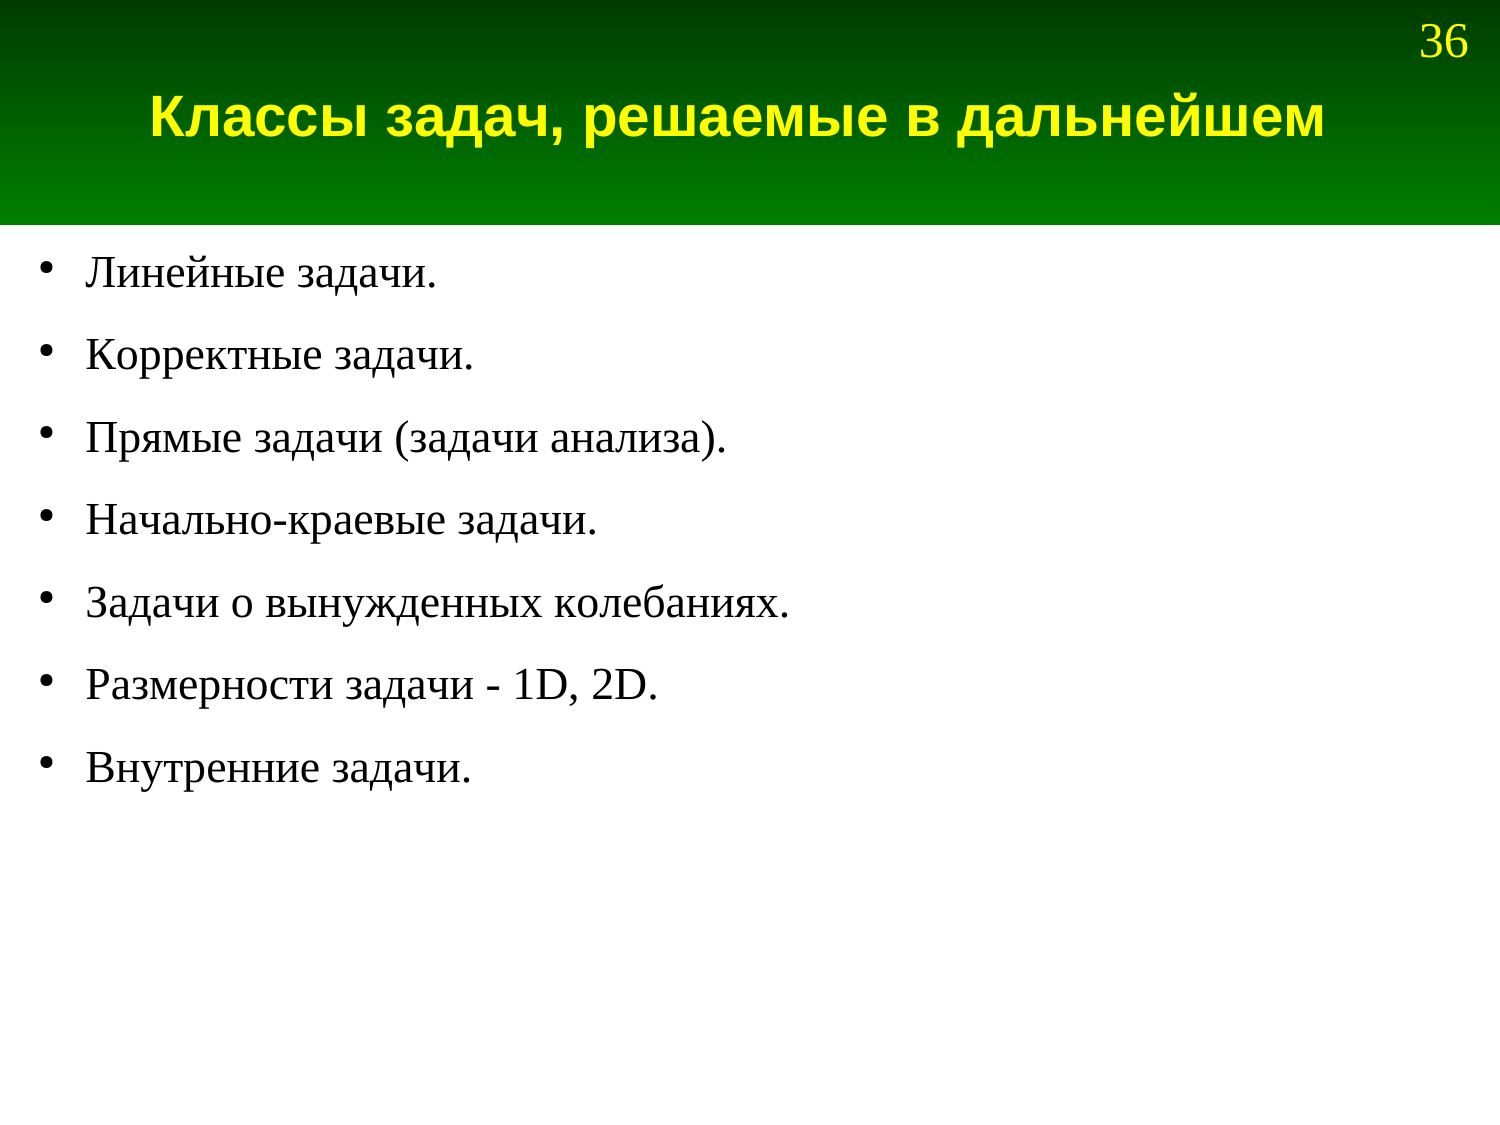

# Классы задач, решаемые в дальнейшем
 Линейные задачи.
 Корректные задачи.
 Прямые задачи (задачи анализа).
 Начально-краевые задачи.
 Задачи о вынужденных колебаниях.
 Размерности задачи - 1D, 2D.
 Внутренние задачи.